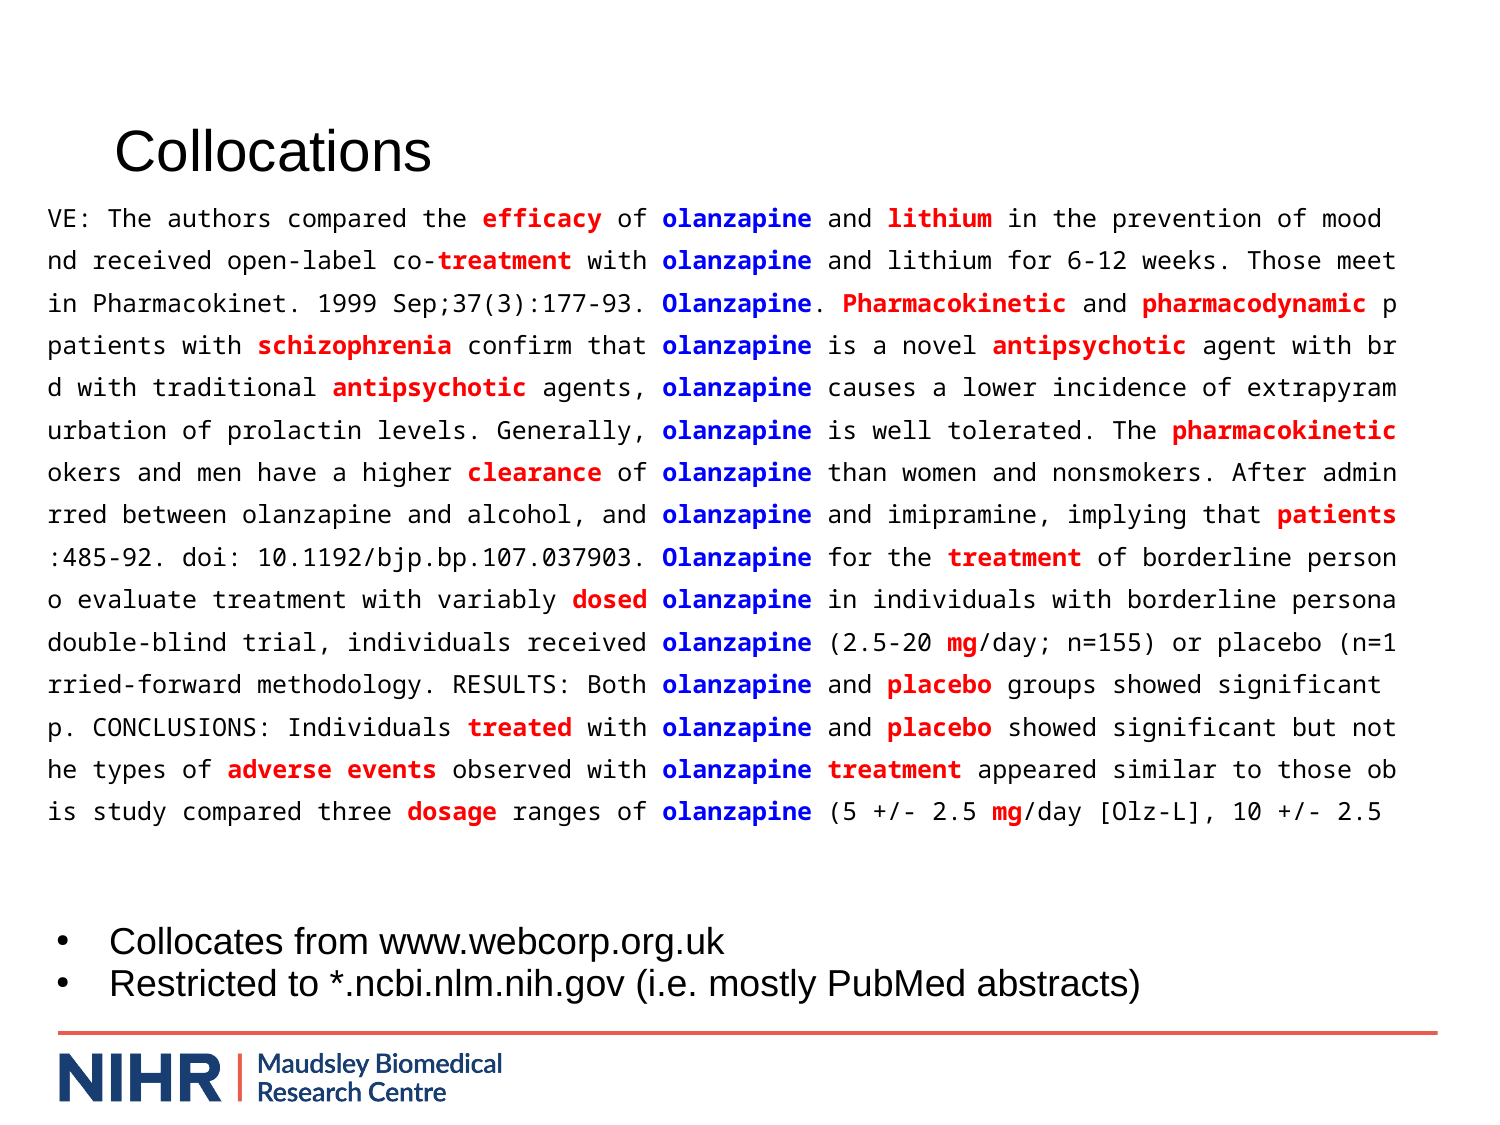

Collocations
# VE: The authors compared the efficacy of olanzapine and lithium in the prevention of mood
nd received open-label co-treatment with olanzapine and lithium for 6-12 weeks. Those meet
in Pharmacokinet. 1999 Sep;37(3):177-93. Olanzapine. Pharmacokinetic and pharmacodynamic p
patients with schizophrenia confirm that olanzapine is a novel antipsychotic agent with br
d with traditional antipsychotic agents, olanzapine causes a lower incidence of extrapyram
urbation of prolactin levels. Generally, olanzapine is well tolerated. The pharmacokinetic
okers and men have a higher clearance of olanzapine than women and nonsmokers. After admin
rred between olanzapine and alcohol, and olanzapine and imipramine, implying that patients
:485-92. doi: 10.1192/bjp.bp.107.037903. Olanzapine for the treatment of borderline person
o evaluate treatment with variably dosed olanzapine in individuals with borderline persona
double-blind trial, individuals received olanzapine (2.5-20 mg/day; n=155) or placebo (n=1
rried-forward methodology. RESULTS: Both olanzapine and placebo groups showed significant
p. CONCLUSIONS: Individuals treated with olanzapine and placebo showed significant but not
he types of adverse events observed with olanzapine treatment appeared similar to those ob
is study compared three dosage ranges of olanzapine (5 +/- 2.5 mg/day [Olz-L], 10 +/- 2.5
Collocates from www.webcorp.org.uk
Restricted to *.ncbi.nlm.nih.gov (i.e. mostly PubMed abstracts)